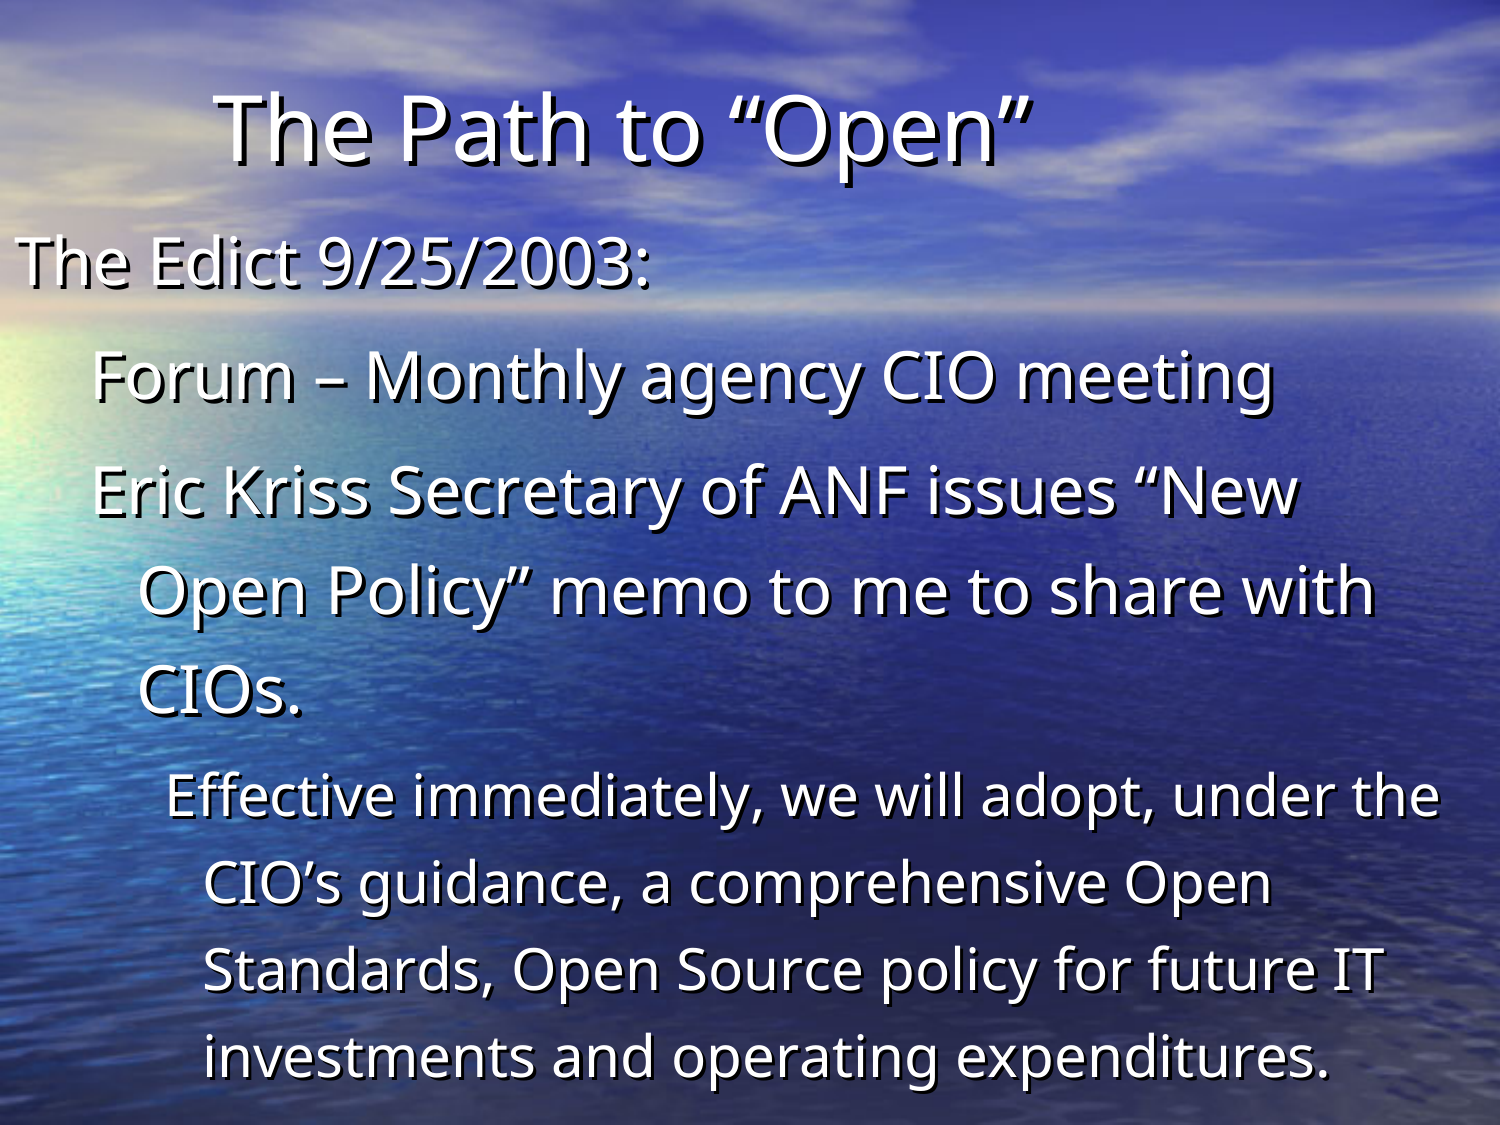

# The Path to “Open”
The Edict 9/25/2003:
Forum – Monthly agency CIO meeting
Eric Kriss Secretary of ANF issues “New Open Policy” memo to me to share with CIOs.
Effective immediately, we will adopt, under the CIO’s guidance, a comprehensive Open Standards, Open Source policy for future IT investments and operating expenditures.
To be reflected in both FY04 capital and FY05 operating and capital budgets.